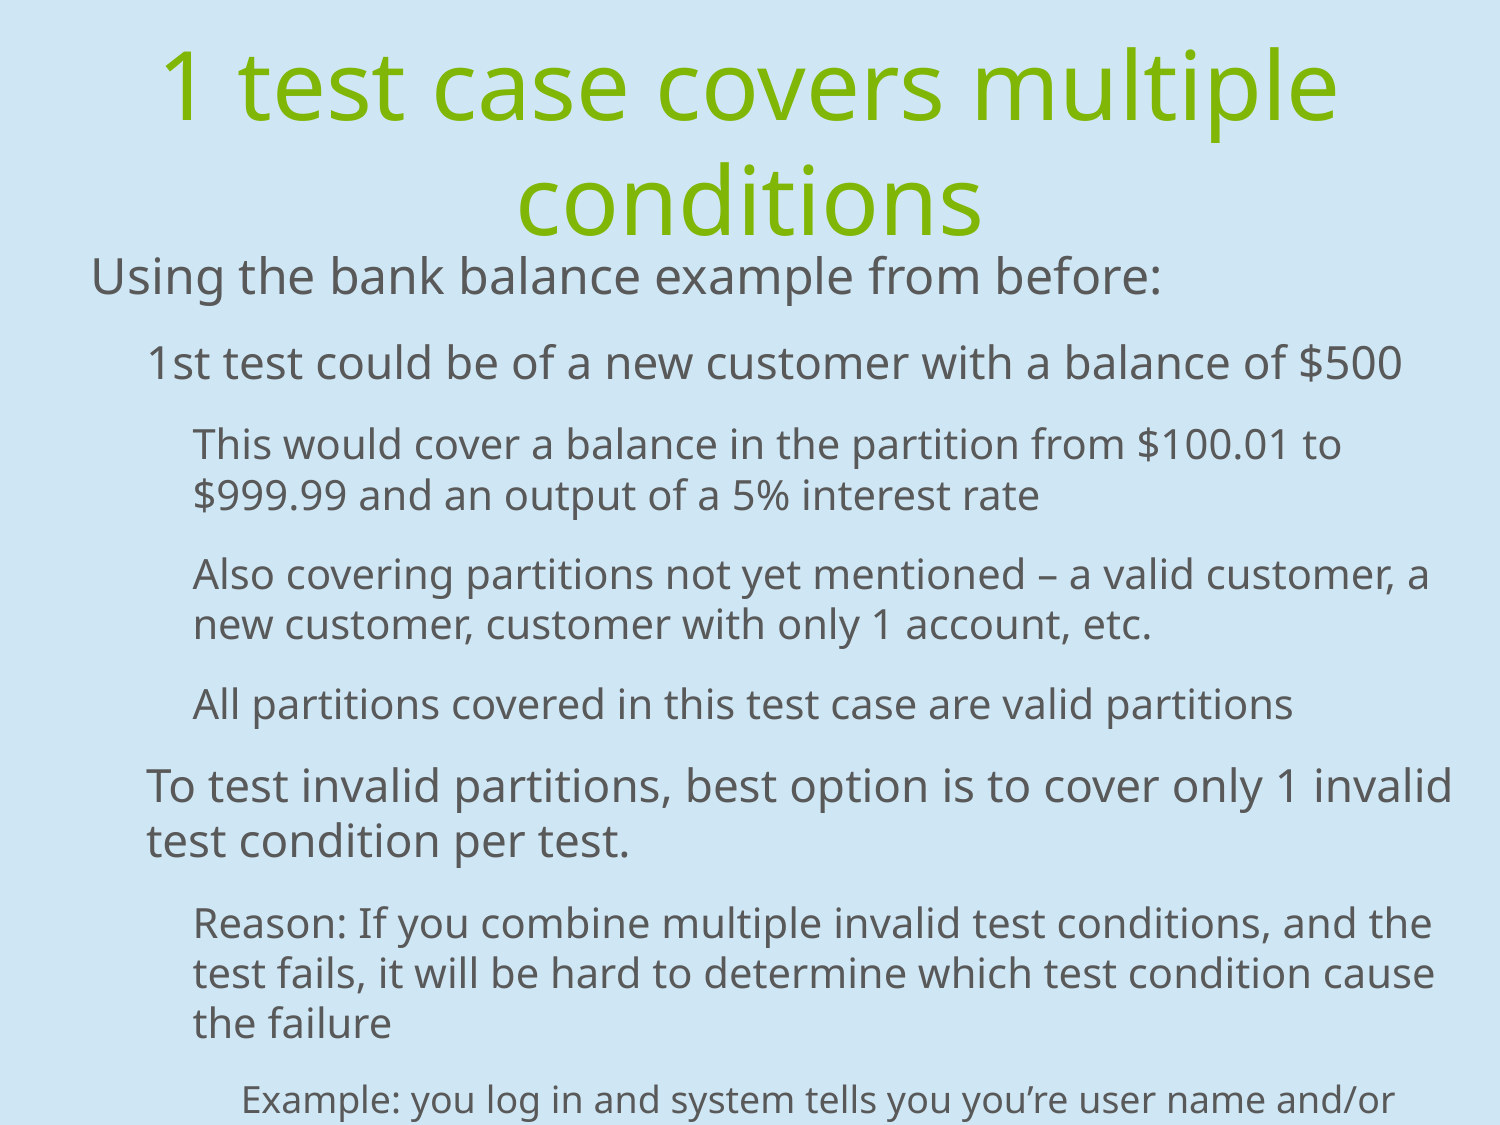

# 1 test case covers multiple conditions
Using the bank balance example from before:
1st test could be of a new customer with a balance of $500
This would cover a balance in the partition from $100.01 to $999.99 and an output of a 5% interest rate
Also covering partitions not yet mentioned – a valid customer, a new customer, customer with only 1 account, etc.
All partitions covered in this test case are valid partitions
To test invalid partitions, best option is to cover only 1 invalid test condition per test.
Reason: If you combine multiple invalid test conditions, and the test fails, it will be hard to determine which test condition cause the failure
Example: you log in and system tells you you’re user name and/or password is incorrect…but doesn’t tell you which 1…UGH!!!
To cover the boundary tests, it’s possible to include all minimum boundaries for all inputs in 1 test and all maximum boundaries for all inputs in another test